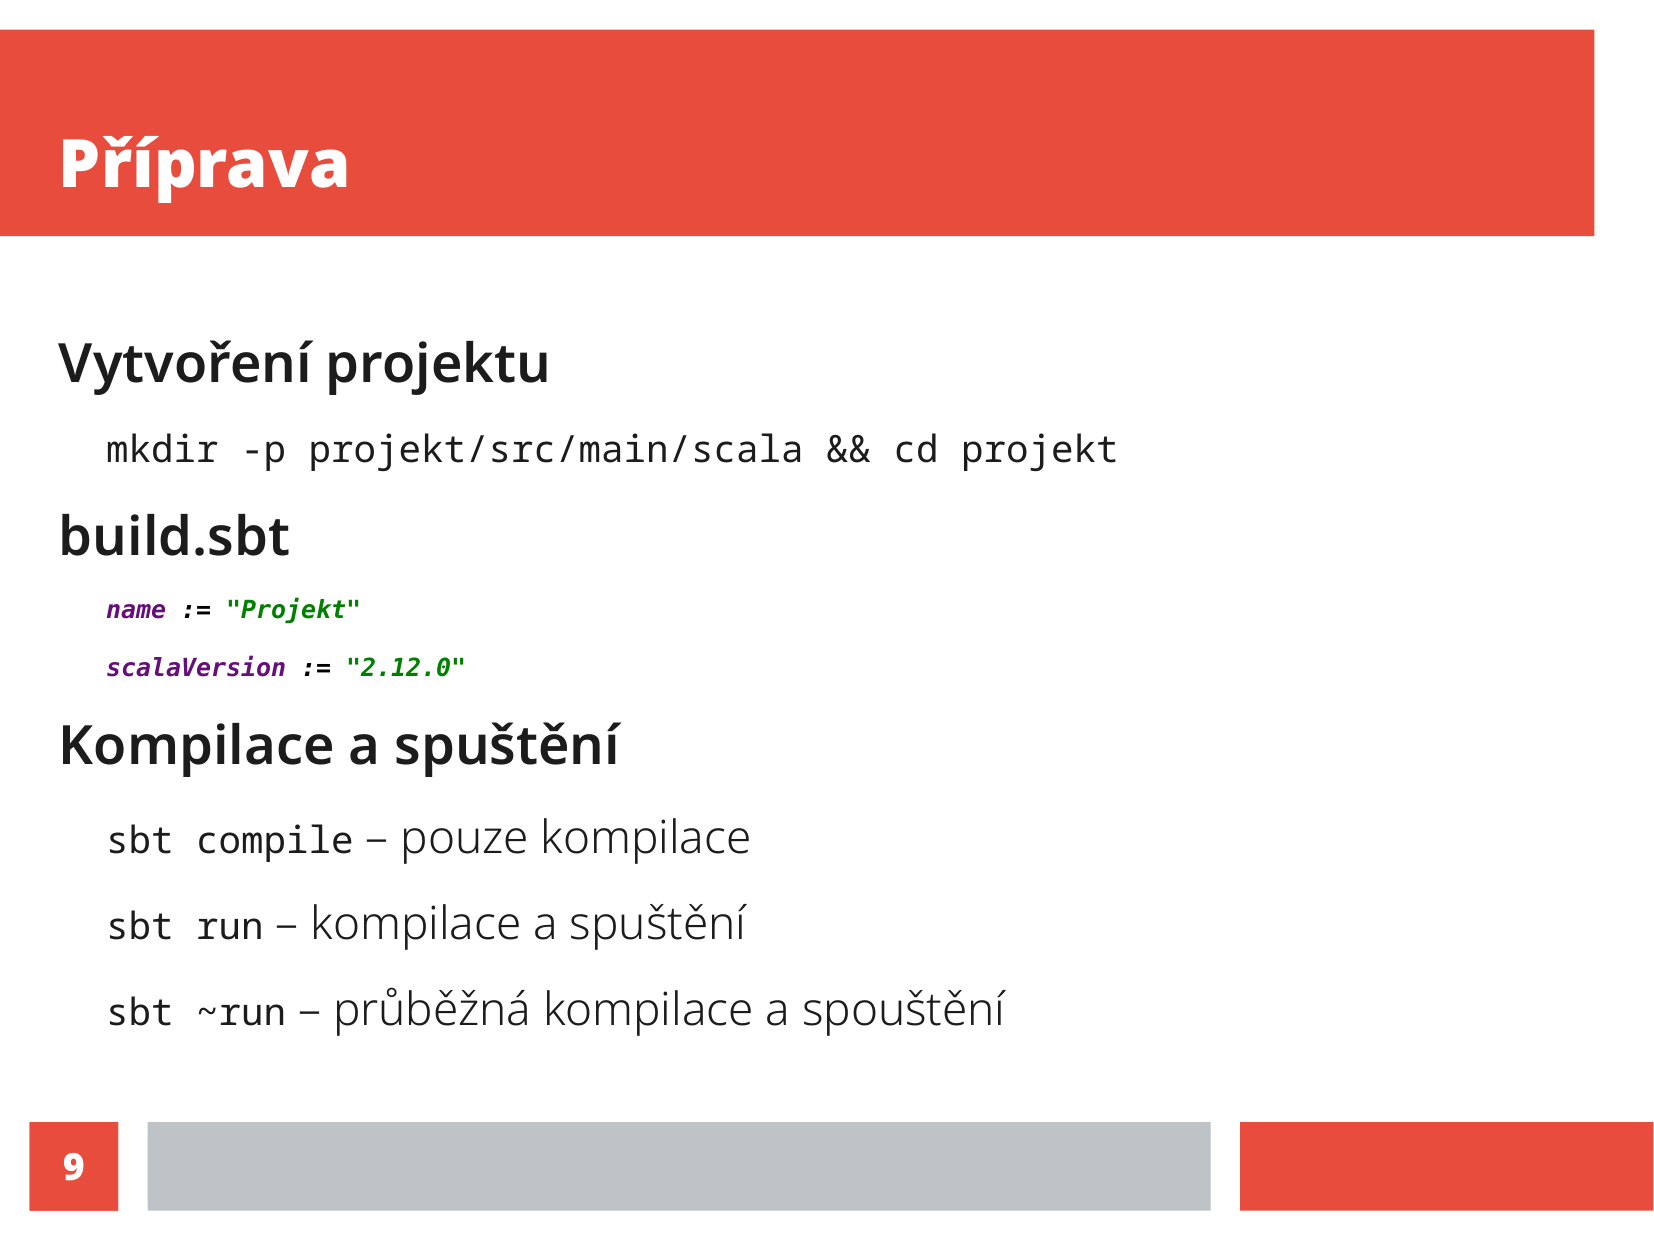

# Příprava
Vytvoření projektu
mkdir -p projekt/src/main/scala && cd projekt
build.sbt
name := "Projekt"
scalaVersion := "2.12.0"
Kompilace a spuštění
sbt compile – pouze kompilace
sbt run – kompilace a spuštění
sbt ~run – průběžná kompilace a spouštění
9